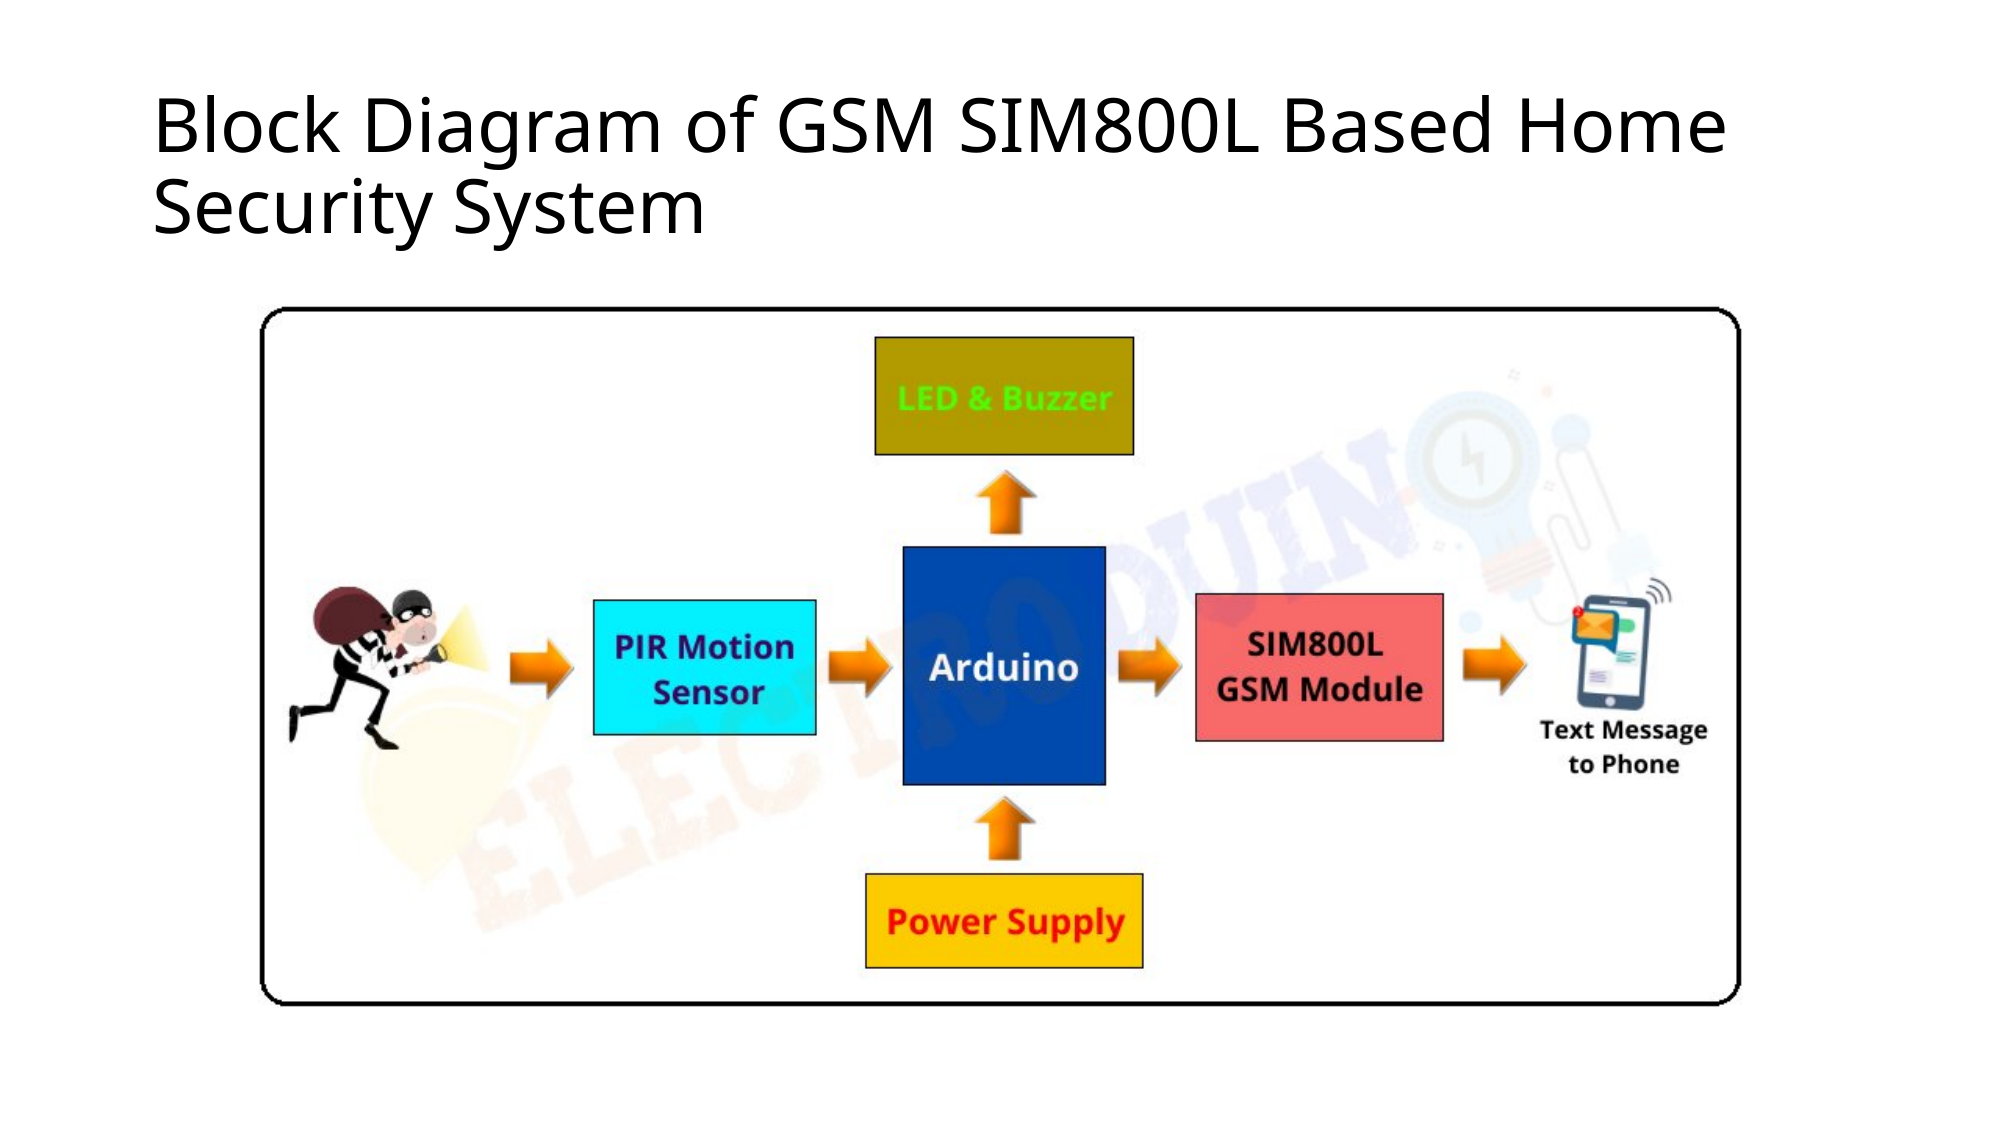

# Block Diagram of GSM SIM800L Based Home Security System